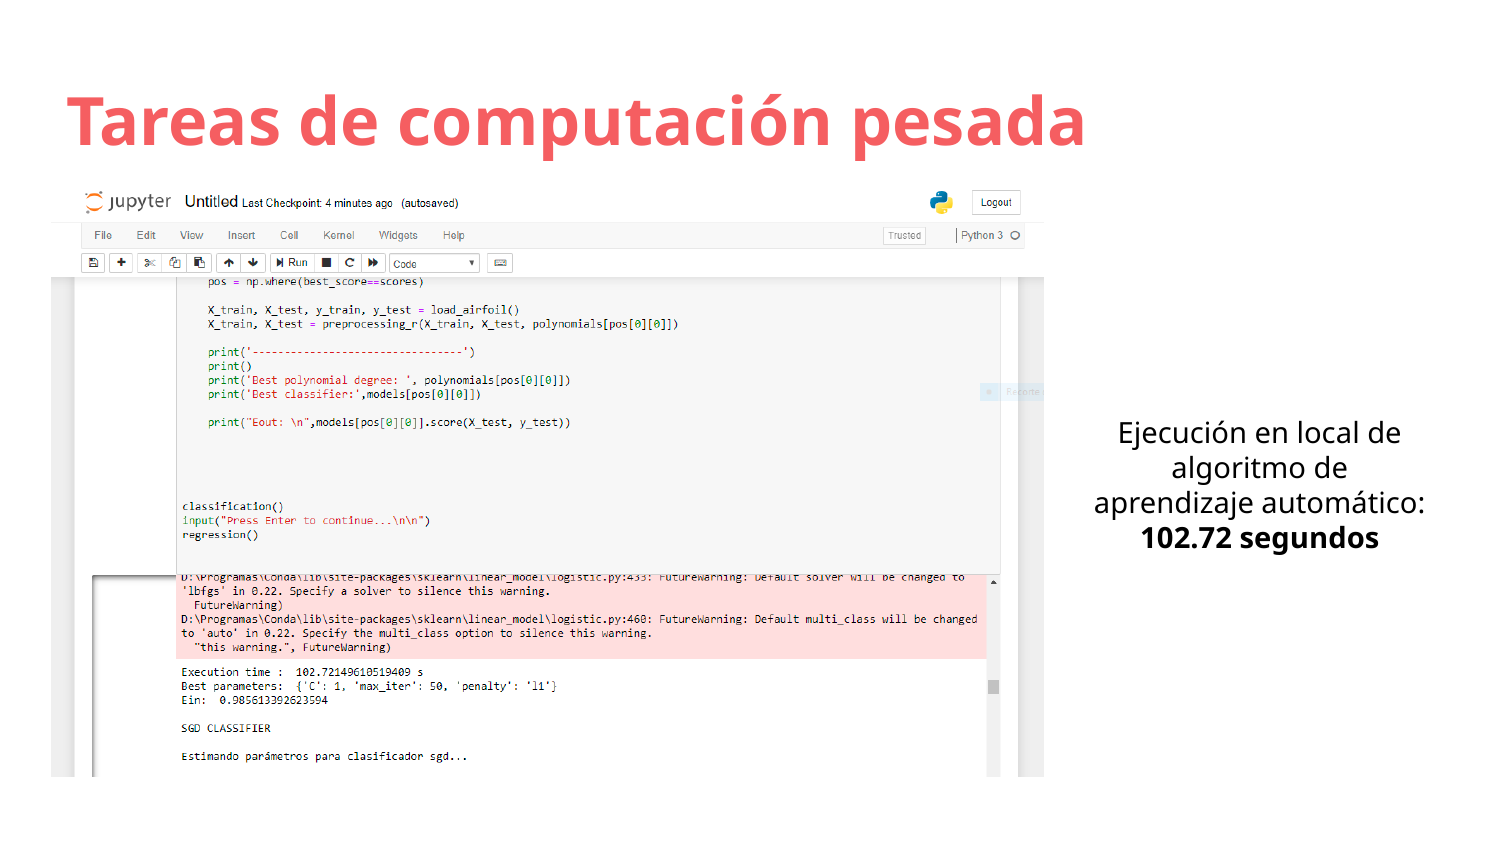

# Tareas de computación pesada
Ejecución en local de algoritmo de aprendizaje automático:
102.72 segundos